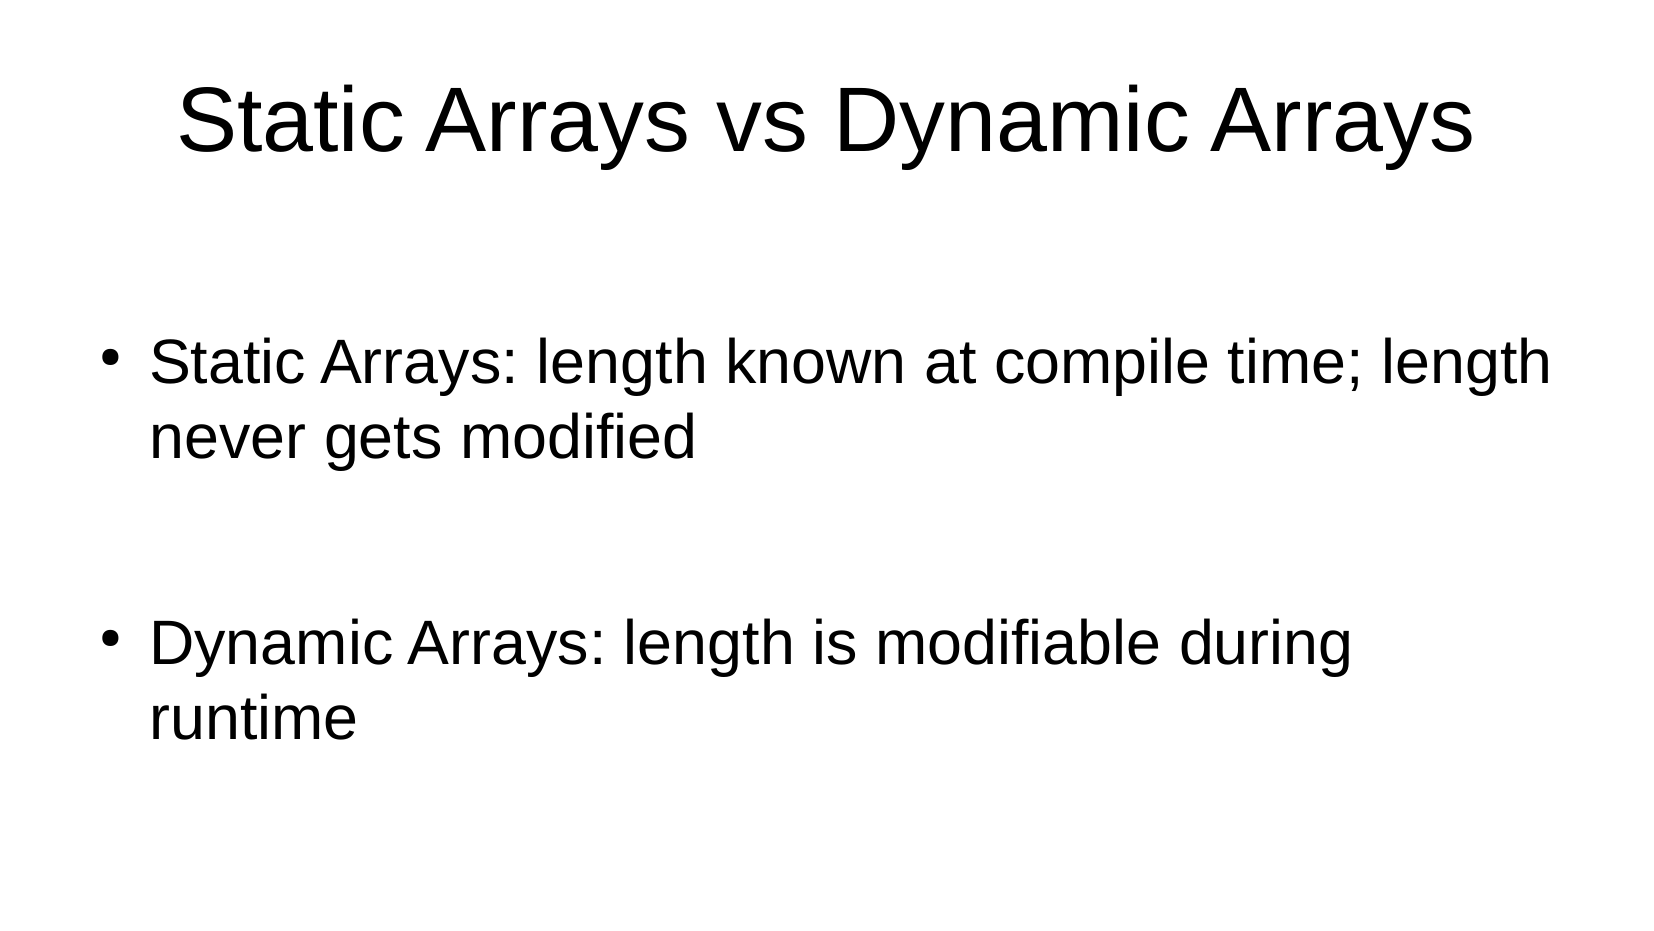

# Static Arrays vs Dynamic Arrays
Static Arrays: length known at compile time; length never gets modified
Dynamic Arrays: length is modifiable during runtime